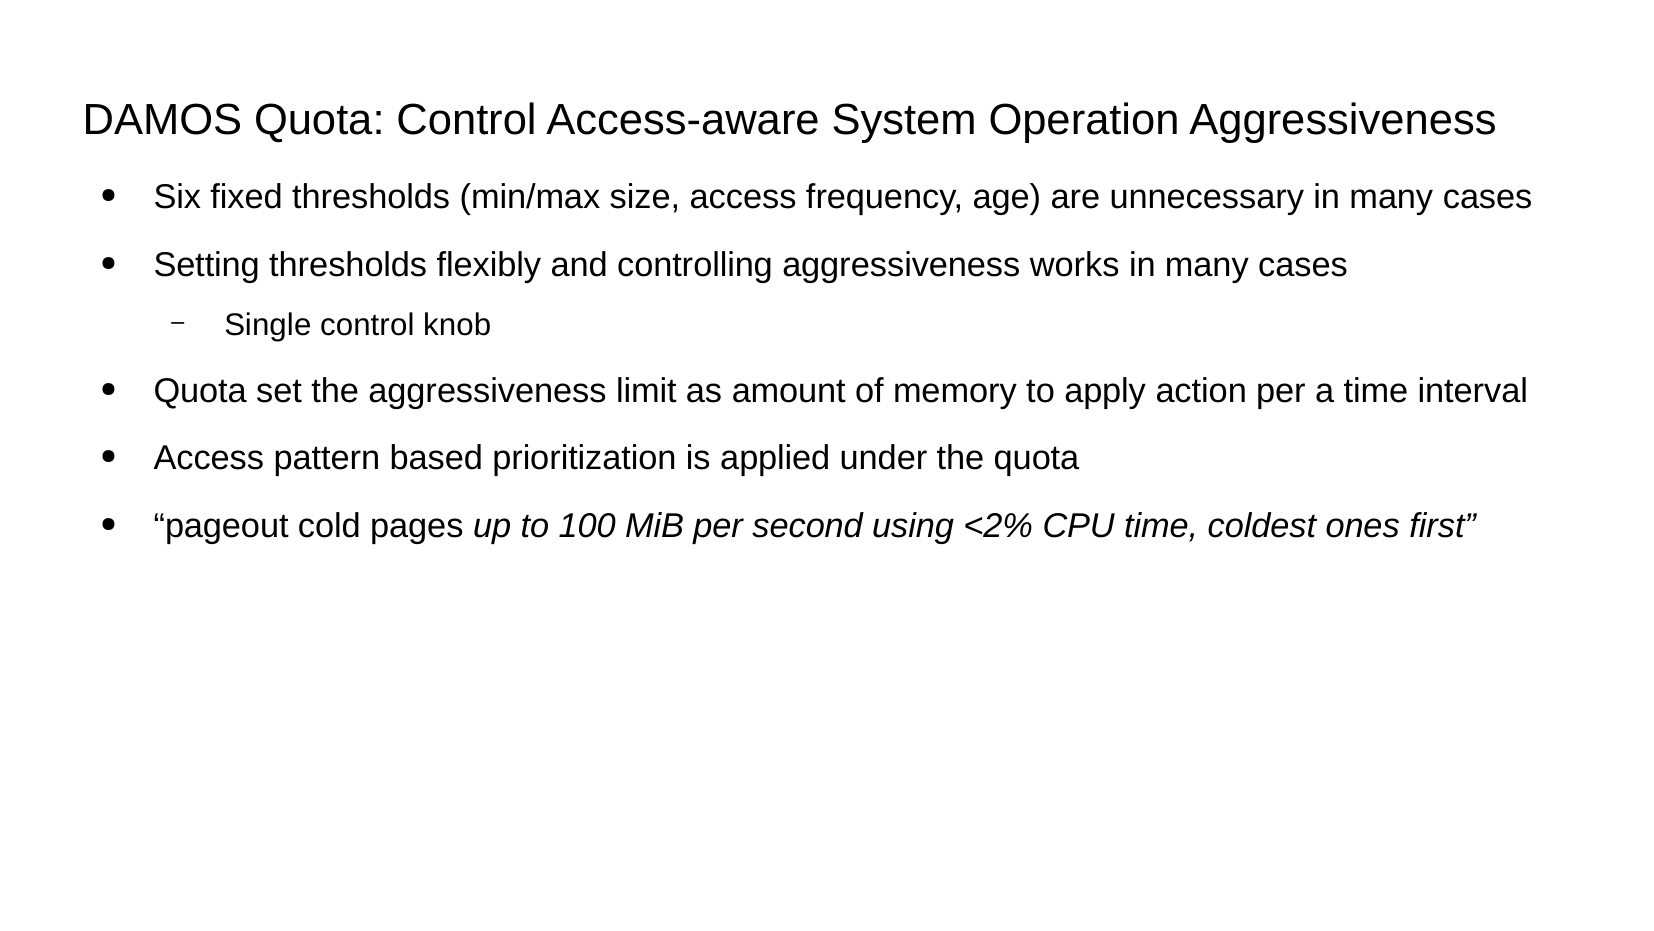

# DAMOS Quota: Control Access-aware System Operation Aggressiveness
Six fixed thresholds (min/max size, access frequency, age) are unnecessary in many cases
Setting thresholds flexibly and controlling aggressiveness works in many cases
Single control knob
Quota set the aggressiveness limit as amount of memory to apply action per a time interval
Access pattern based prioritization is applied under the quota
“pageout cold pages up to 100 MiB per second using <2% CPU time, coldest ones first”